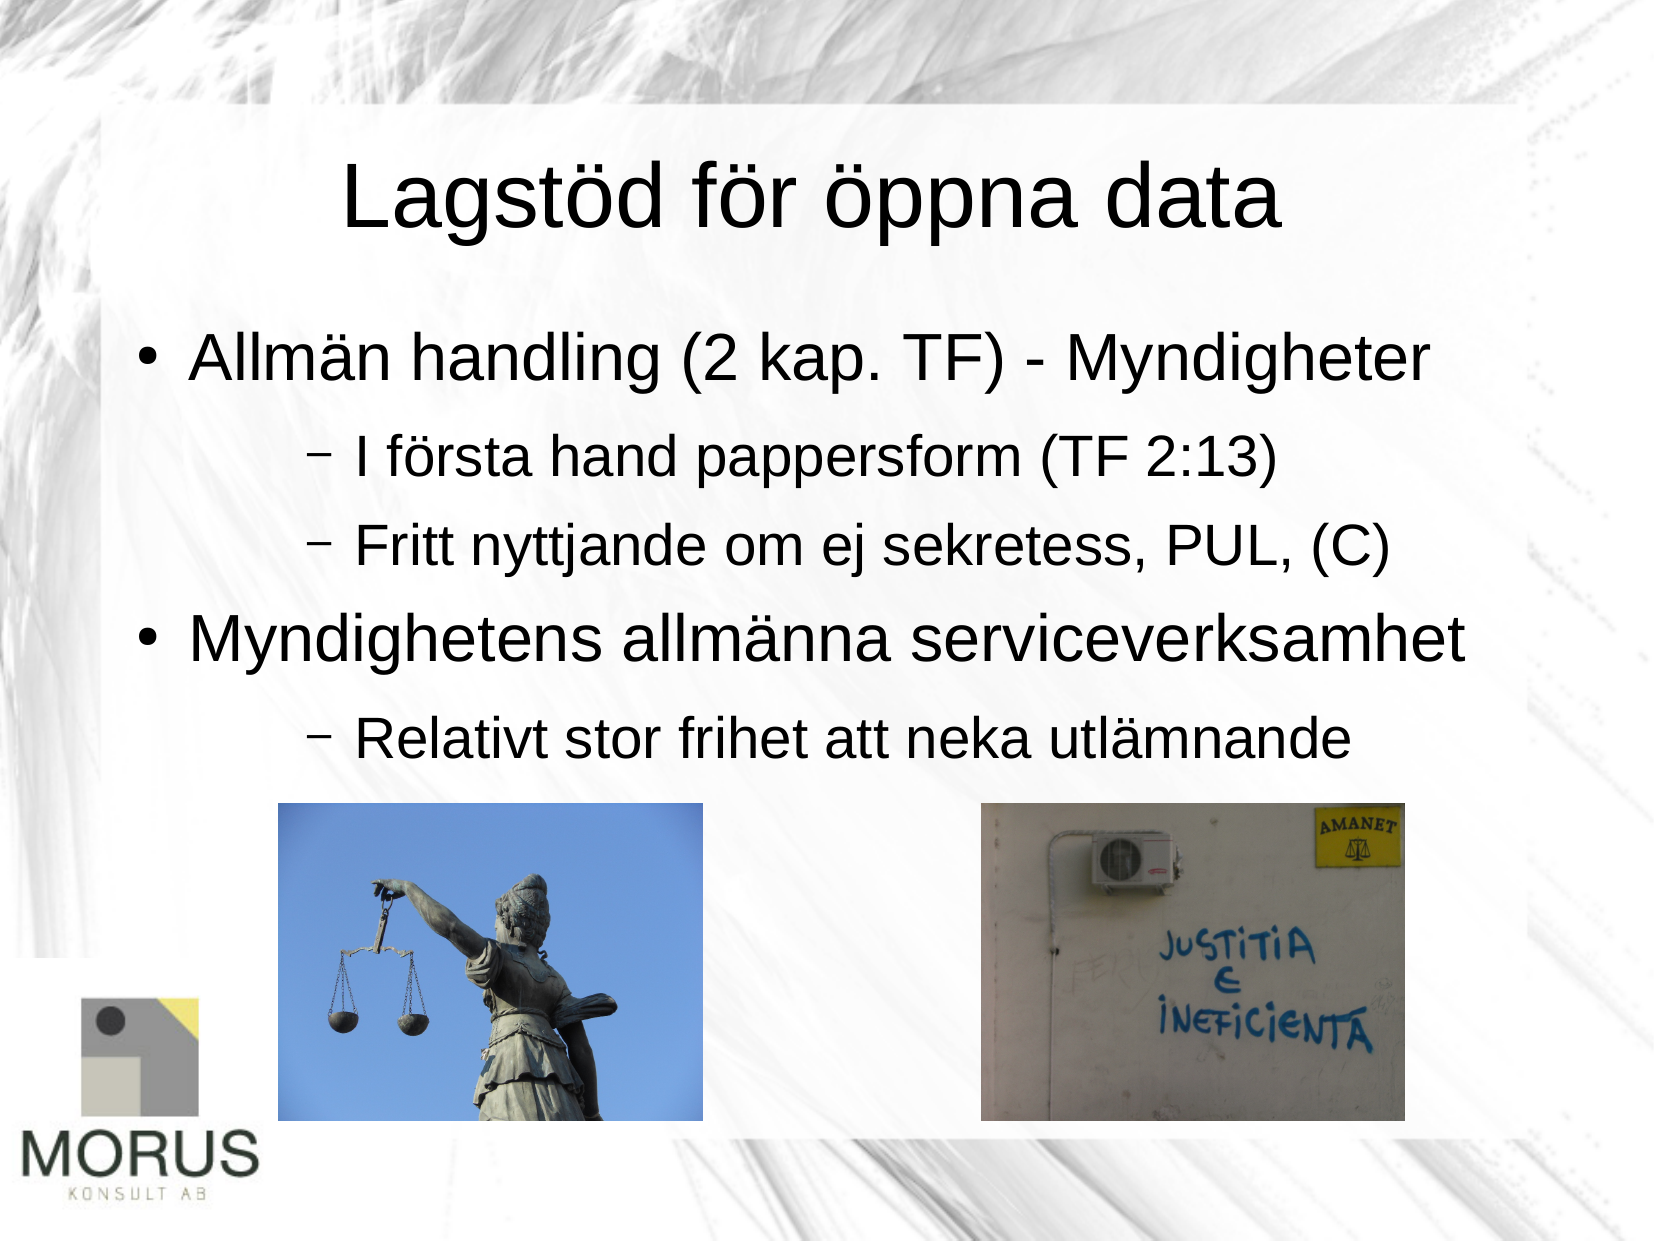

# Lagstöd för öppna data
Allmän handling (2 kap. TF) - Myndigheter
I första hand pappersform (TF 2:13)
Fritt nyttjande om ej sekretess, PUL, (C)
Myndighetens allmänna serviceverksamhet
Relativt stor frihet att neka utlämnande